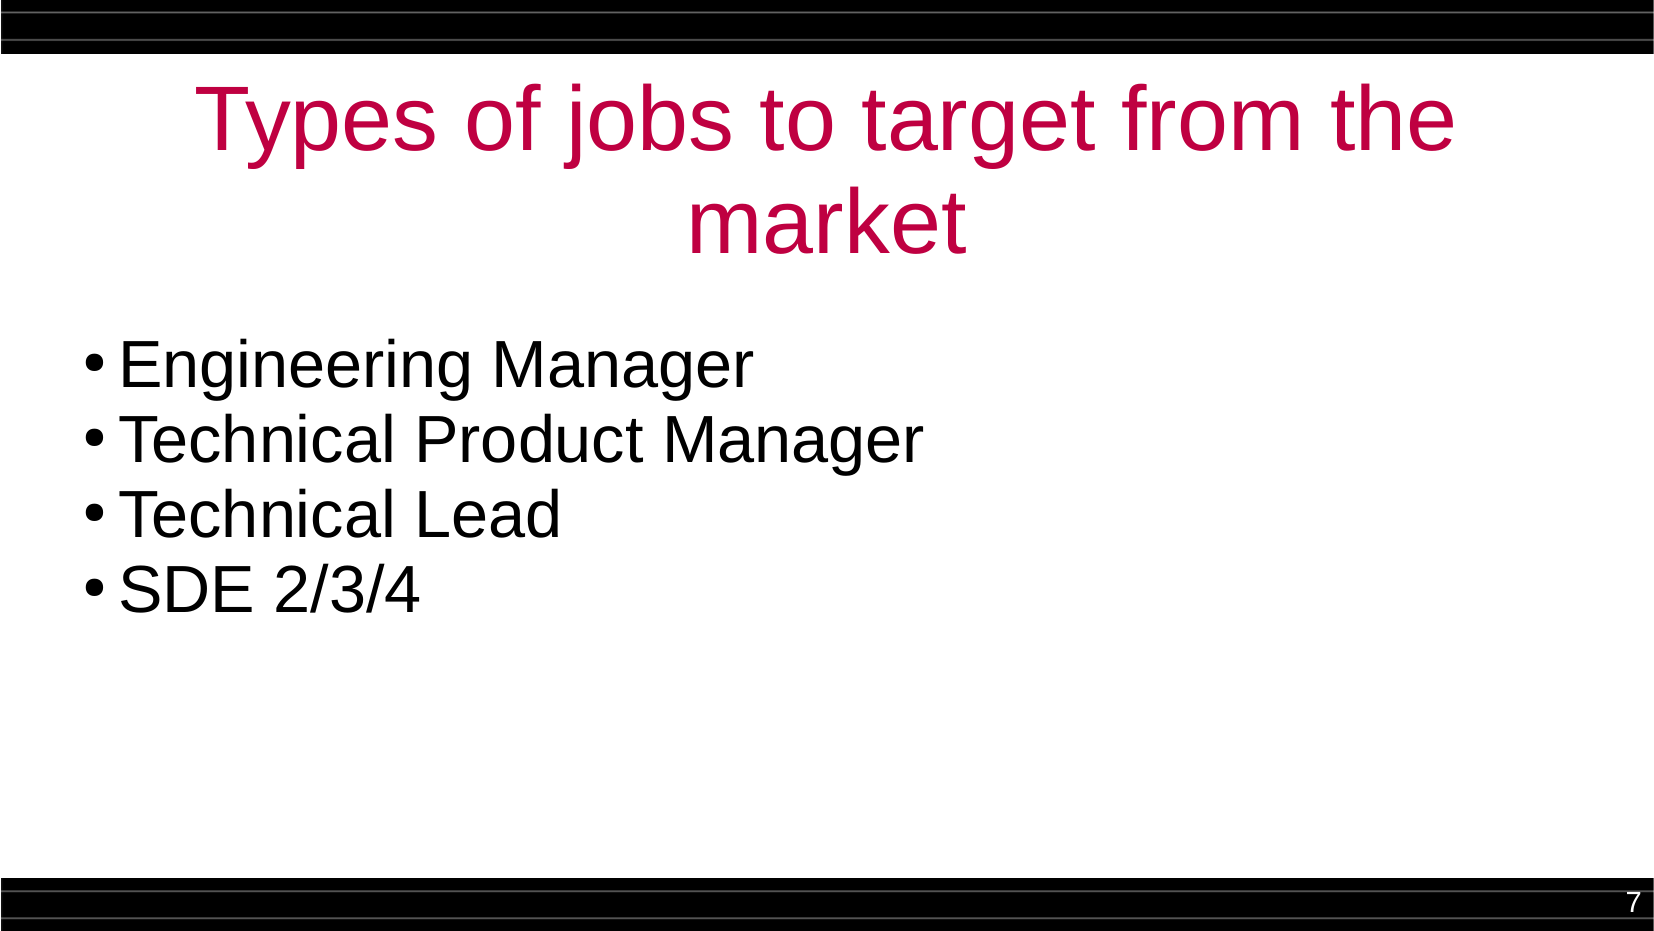

# Types of jobs to target from the market
Engineering Manager
Technical Product Manager
Technical Lead
SDE 2/3/4